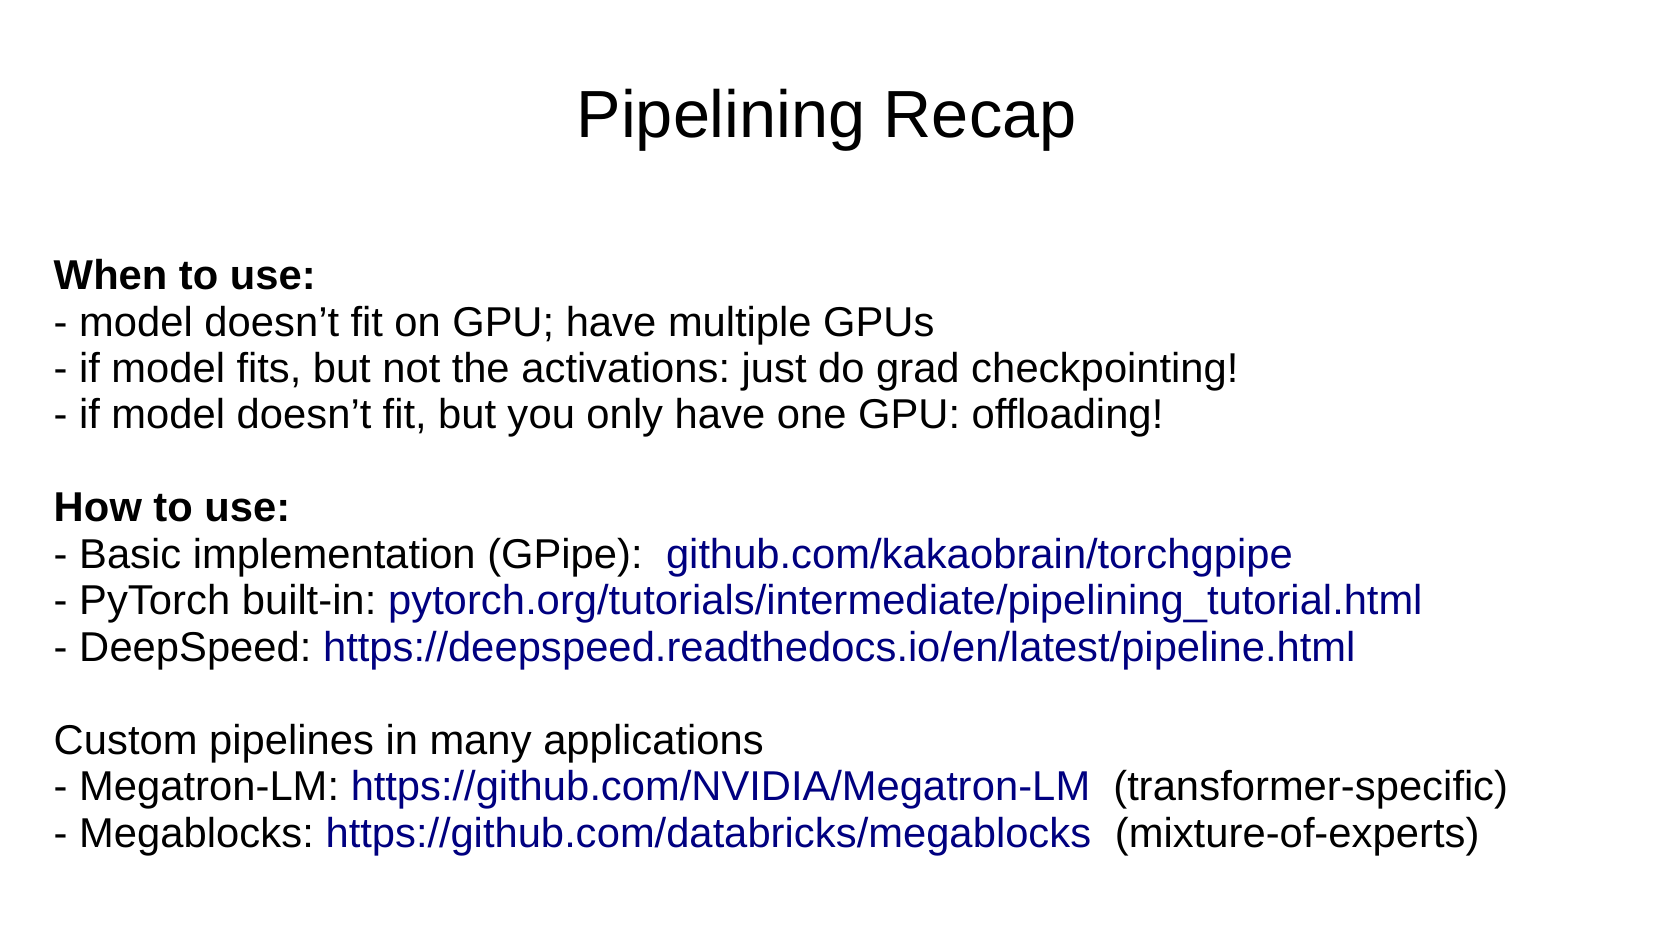

# Pipelining Recap
When to use:
- model doesn’t fit on GPU; have multiple GPUs
- if model fits, but not the activations: just do grad checkpointing!
- if model doesn’t fit, but you only have one GPU: offloading!
How to use:
- Basic implementation (GPipe): github.com/kakaobrain/torchgpipe
- PyTorch built-in: pytorch.org/tutorials/intermediate/pipelining_tutorial.html
- DeepSpeed: https://deepspeed.readthedocs.io/en/latest/pipeline.html
Custom pipelines in many applications
- Megatron-LM: https://github.com/NVIDIA/Megatron-LM (transformer-specific)
- Megablocks: https://github.com/databricks/megablocks (mixture-of-experts)